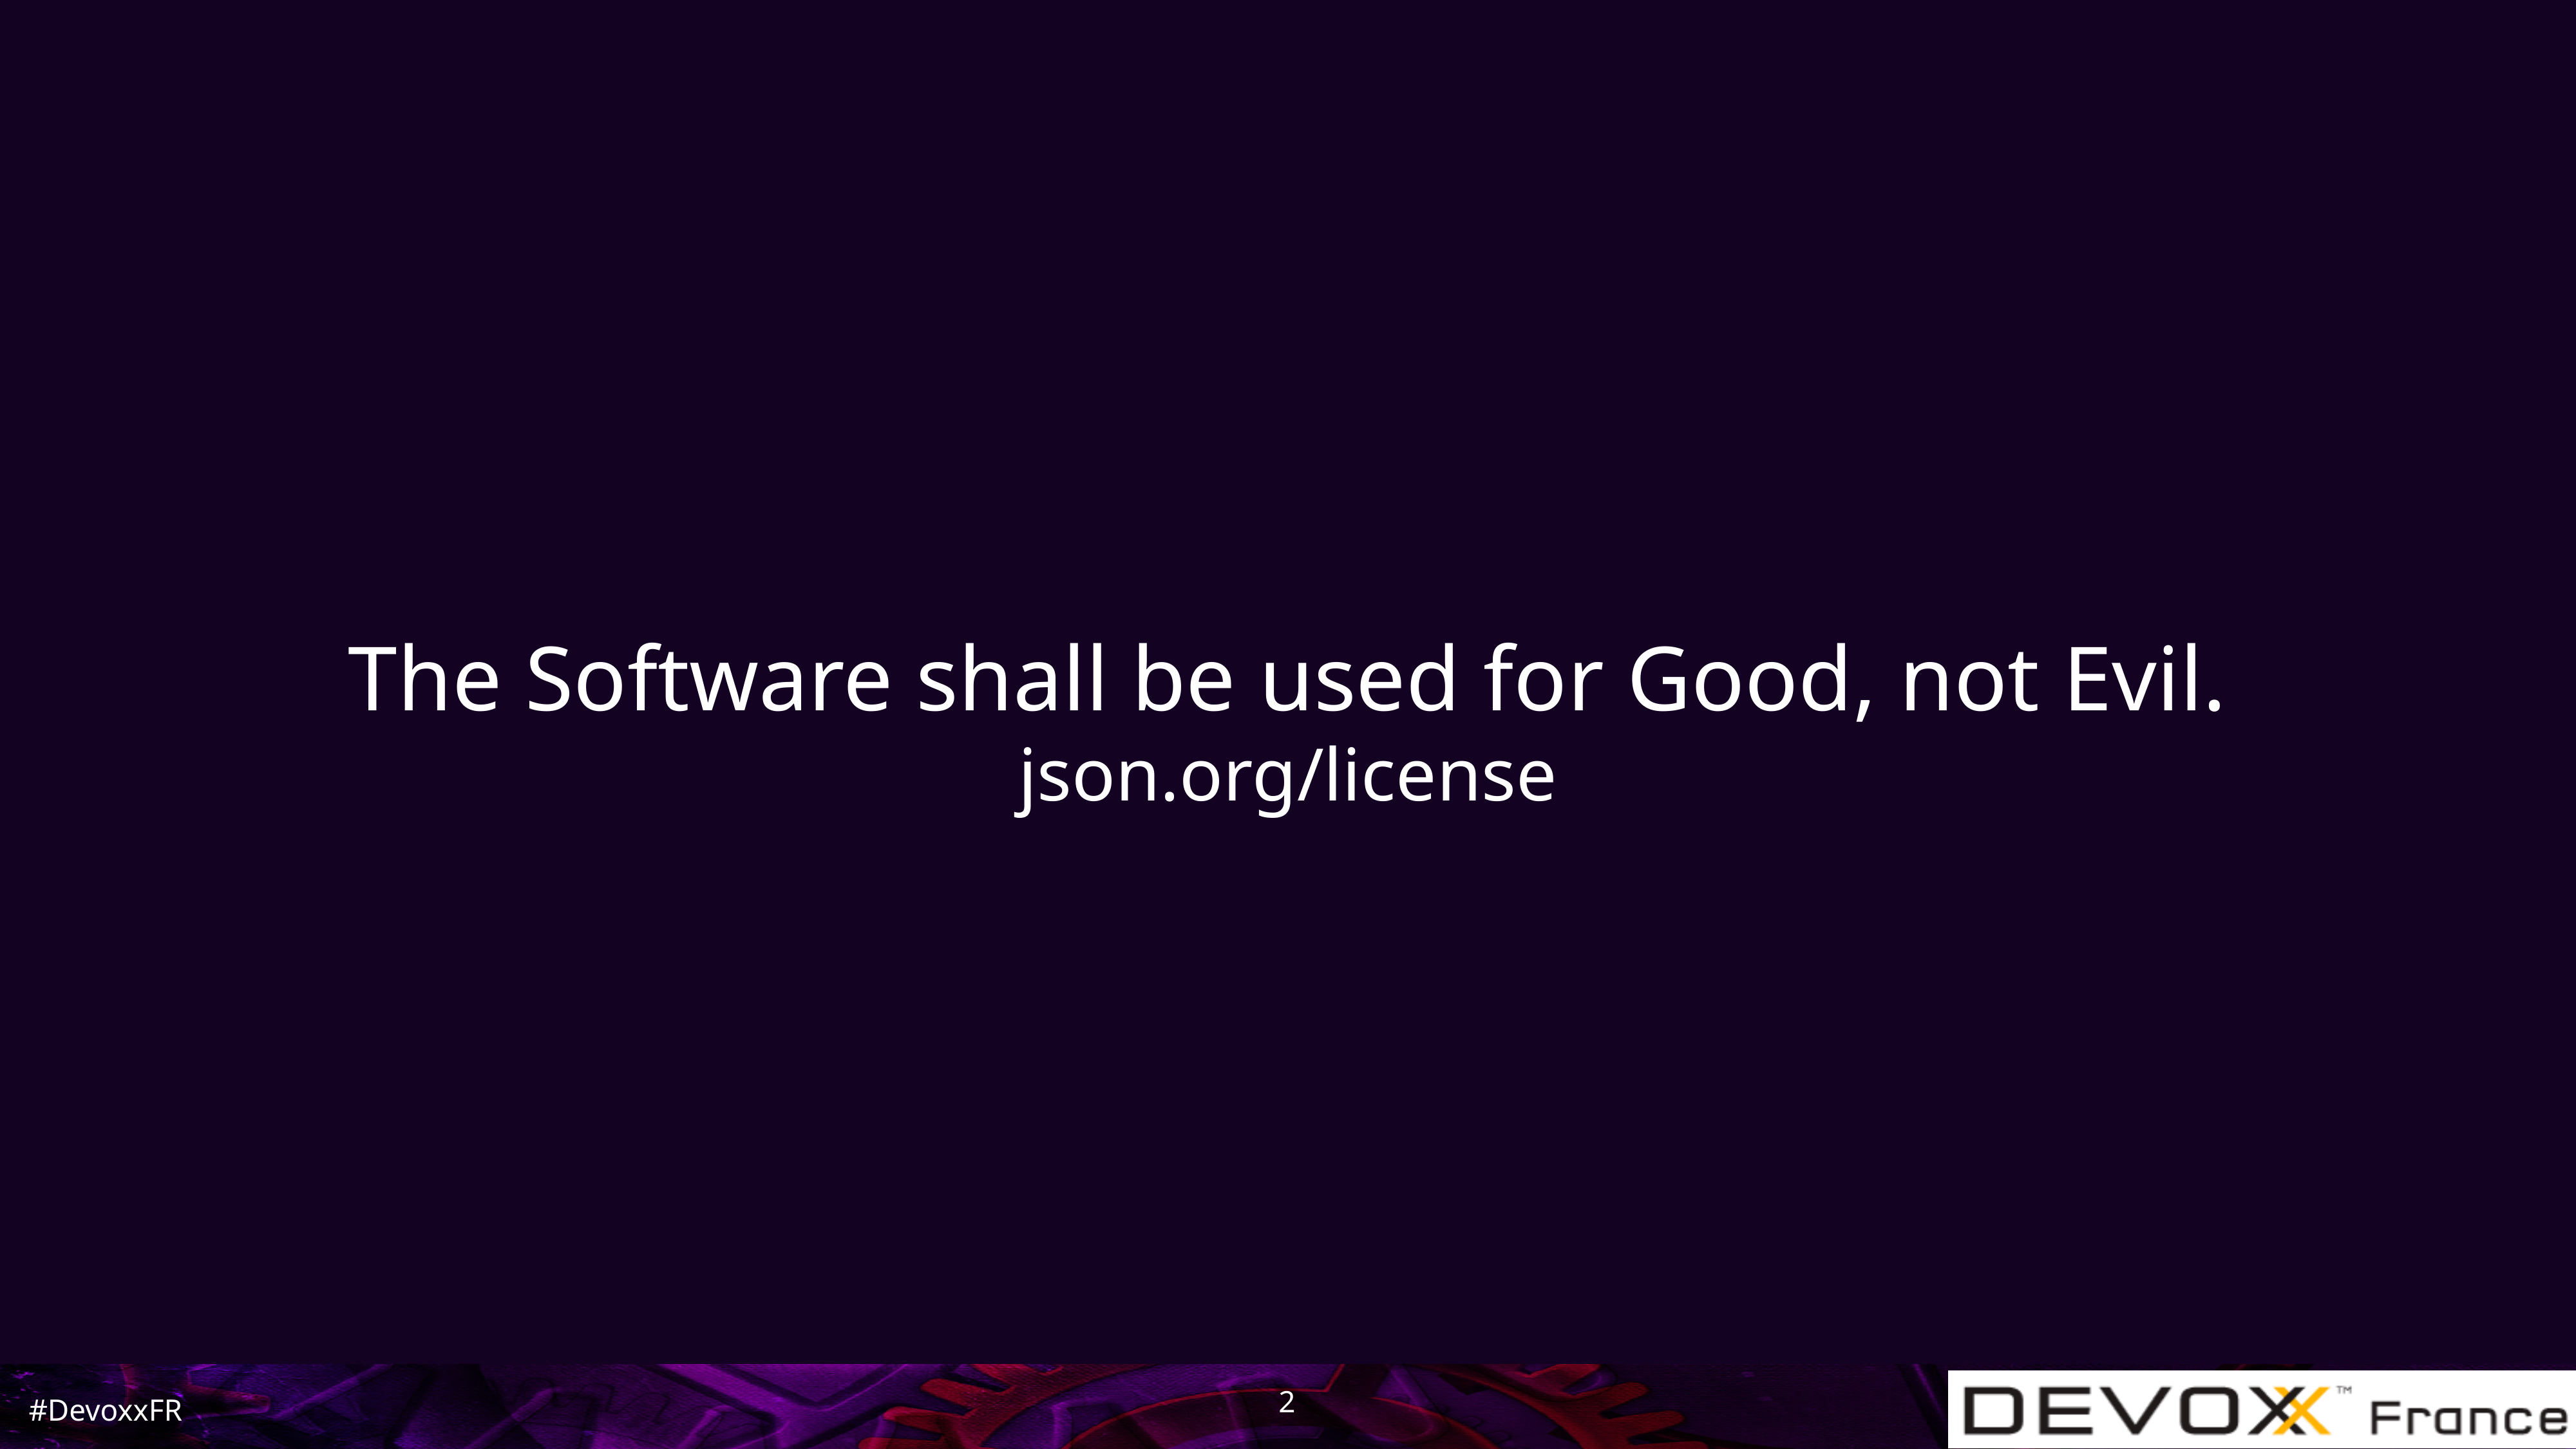

# The Software shall be used for Good, not Evil. json.org/license